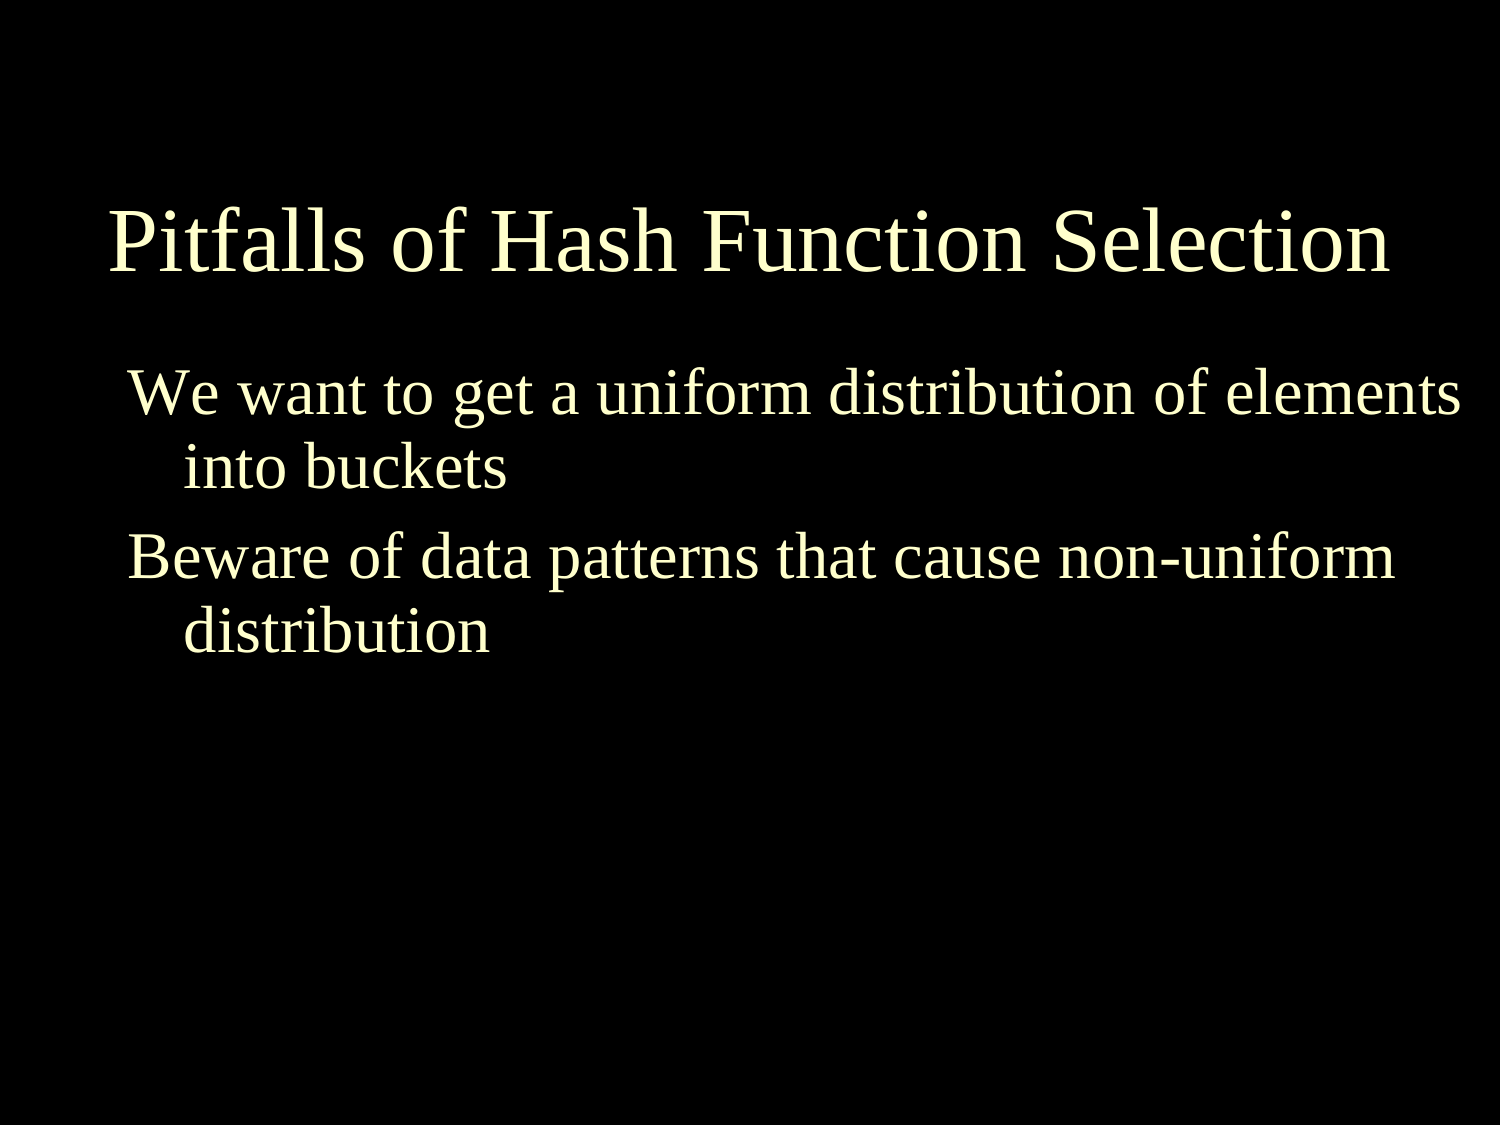

# Pitfalls of Hash Function Selection
We want to get a uniform distribution of elements into buckets
Beware of data patterns that cause non-uniform distribution